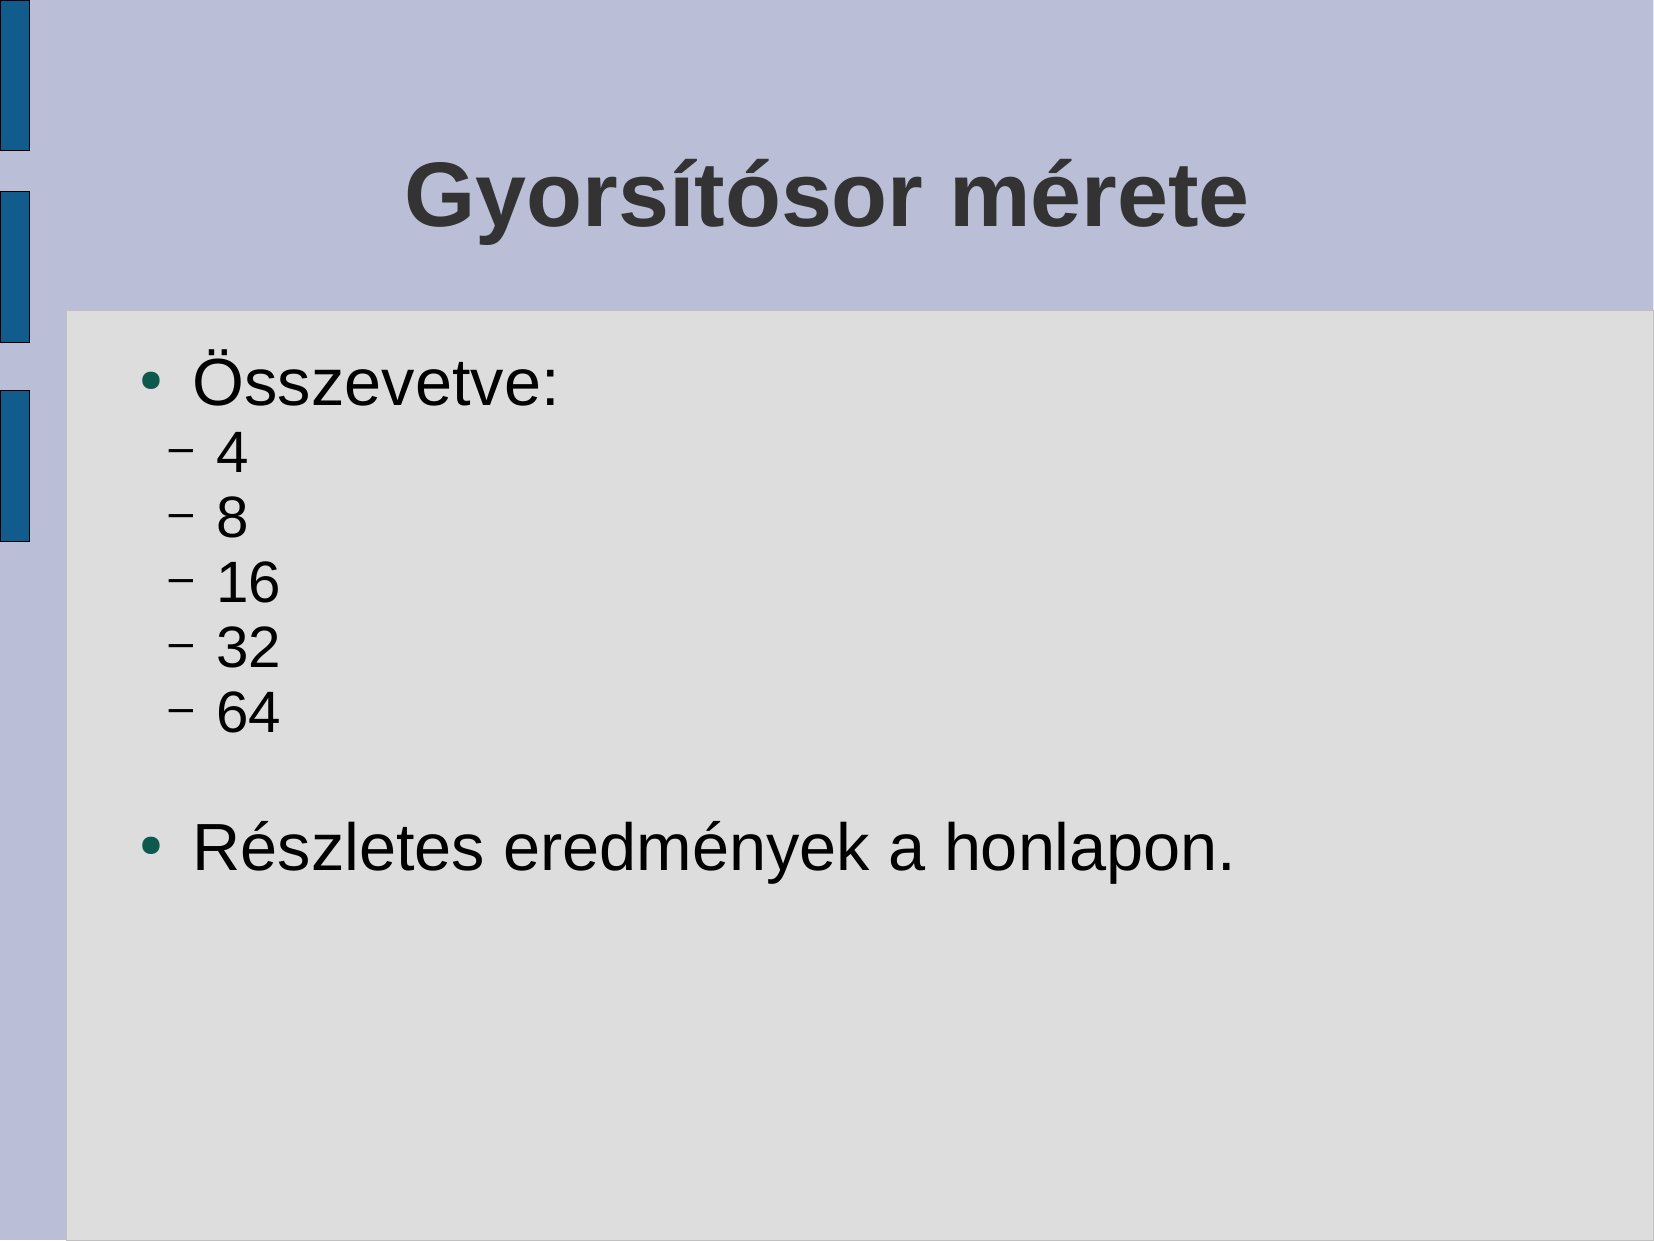

# Gyorsítósor mérete
Összevetve:
4
8
16
32
64
Részletes eredmények a honlapon.